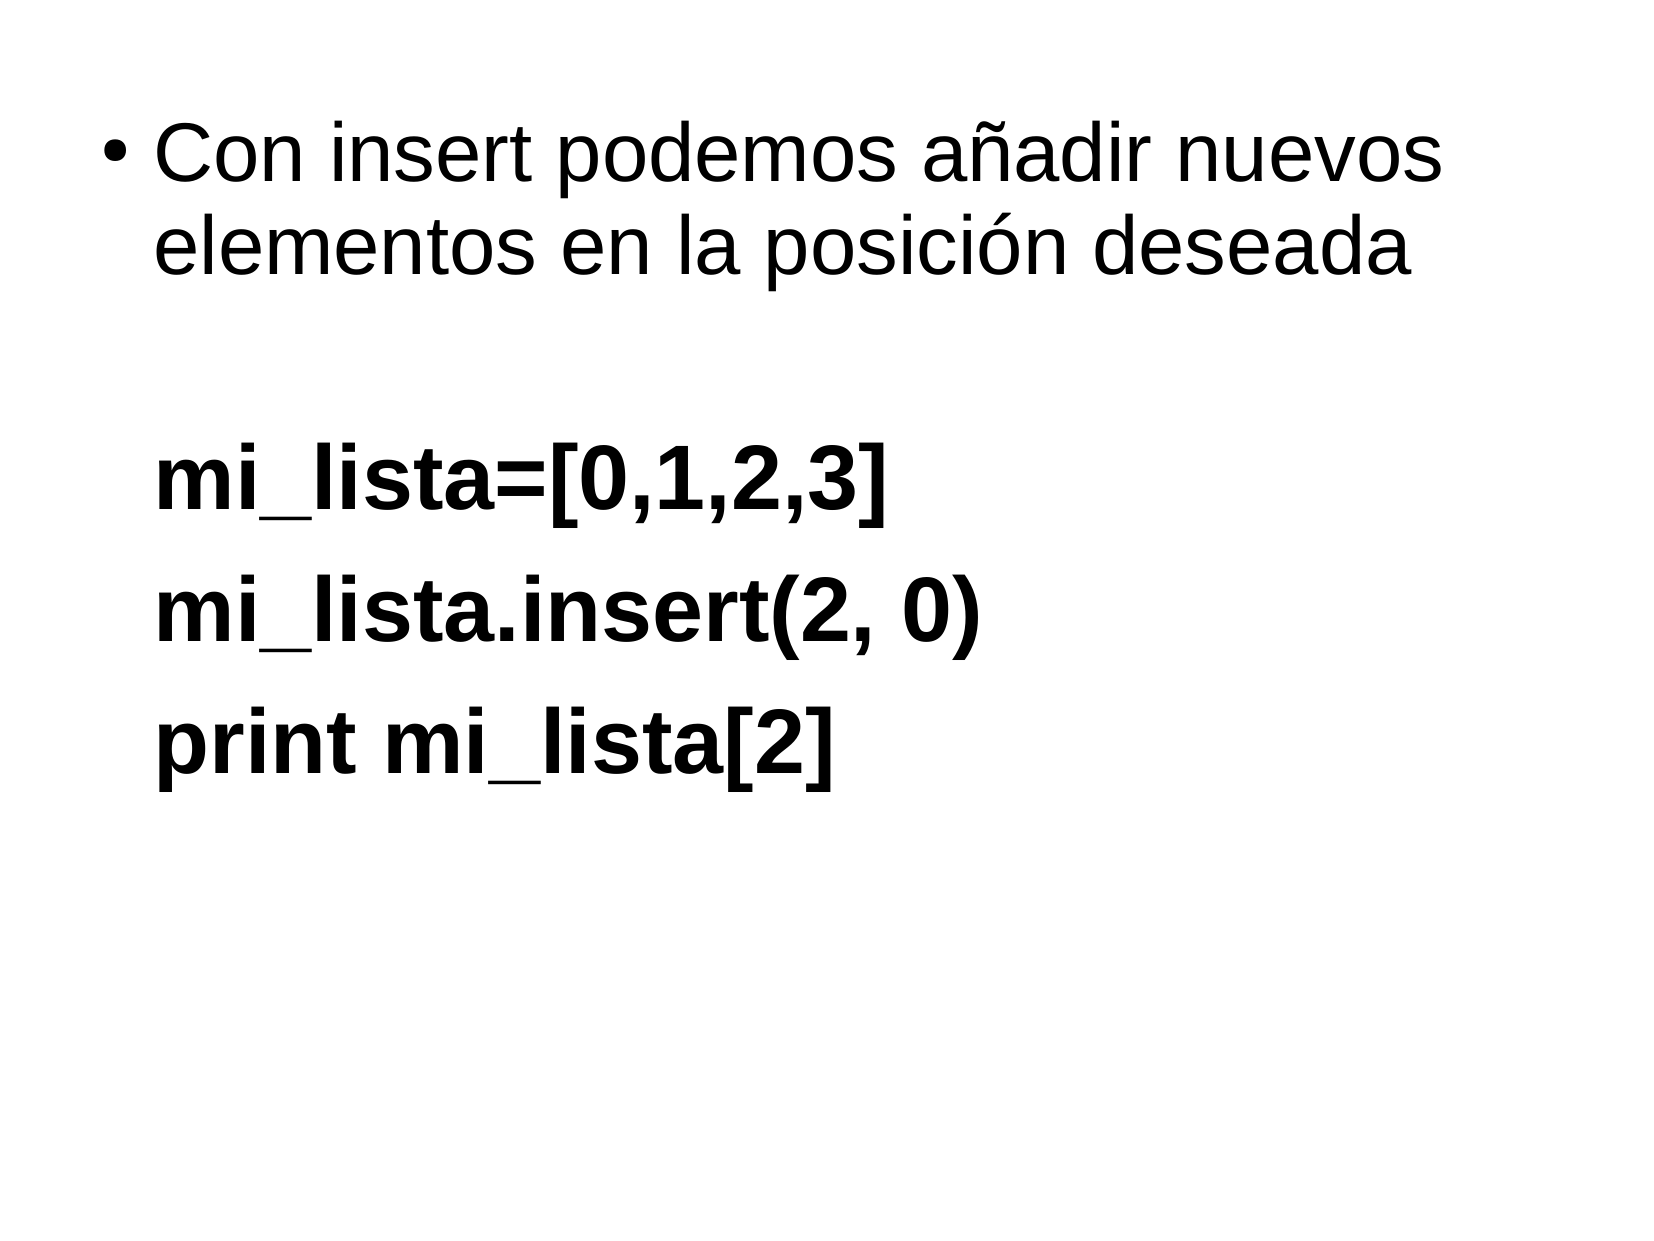

# Con insert podemos añadir nuevos elementos en la posición deseada
mi_lista=[0,1,2,3]
mi_lista.insert(2, 0)
print mi_lista[2]